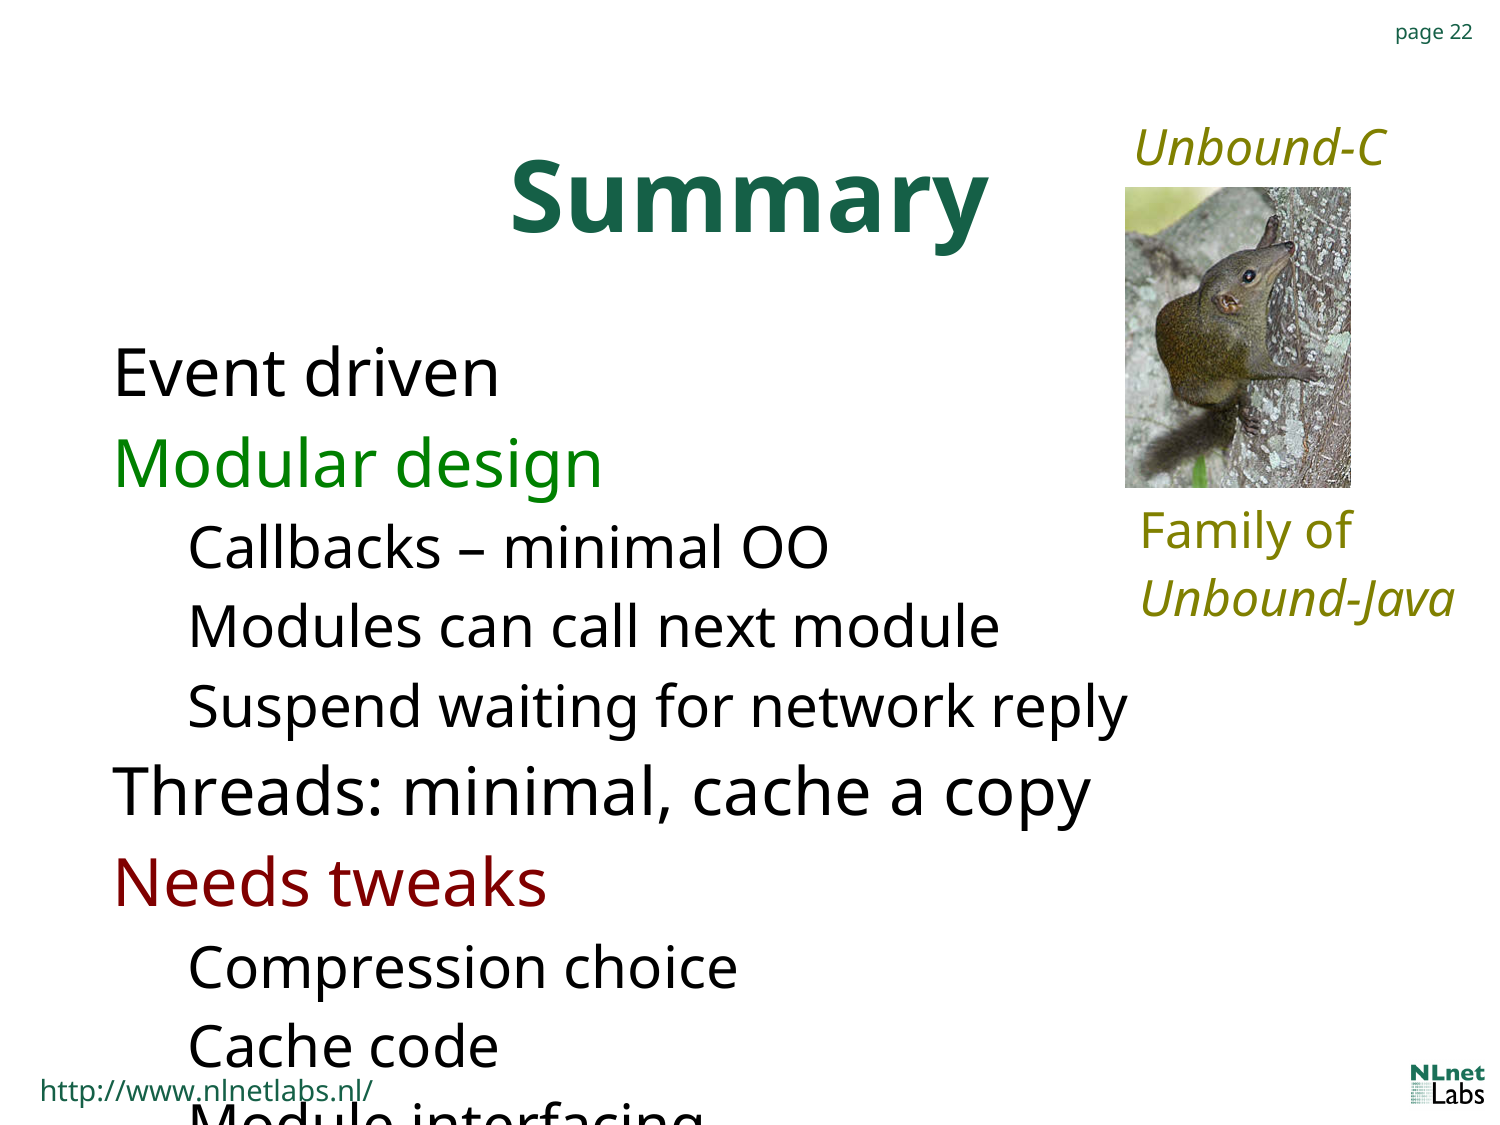

# Summary
Unbound-C
Family of
Unbound-Java
Event driven
Modular design
Callbacks – minimal OO
Modules can call next module
Suspend waiting for network reply
Threads: minimal, cache a copy
Needs tweaks
Compression choice
Cache code
Module interfacing